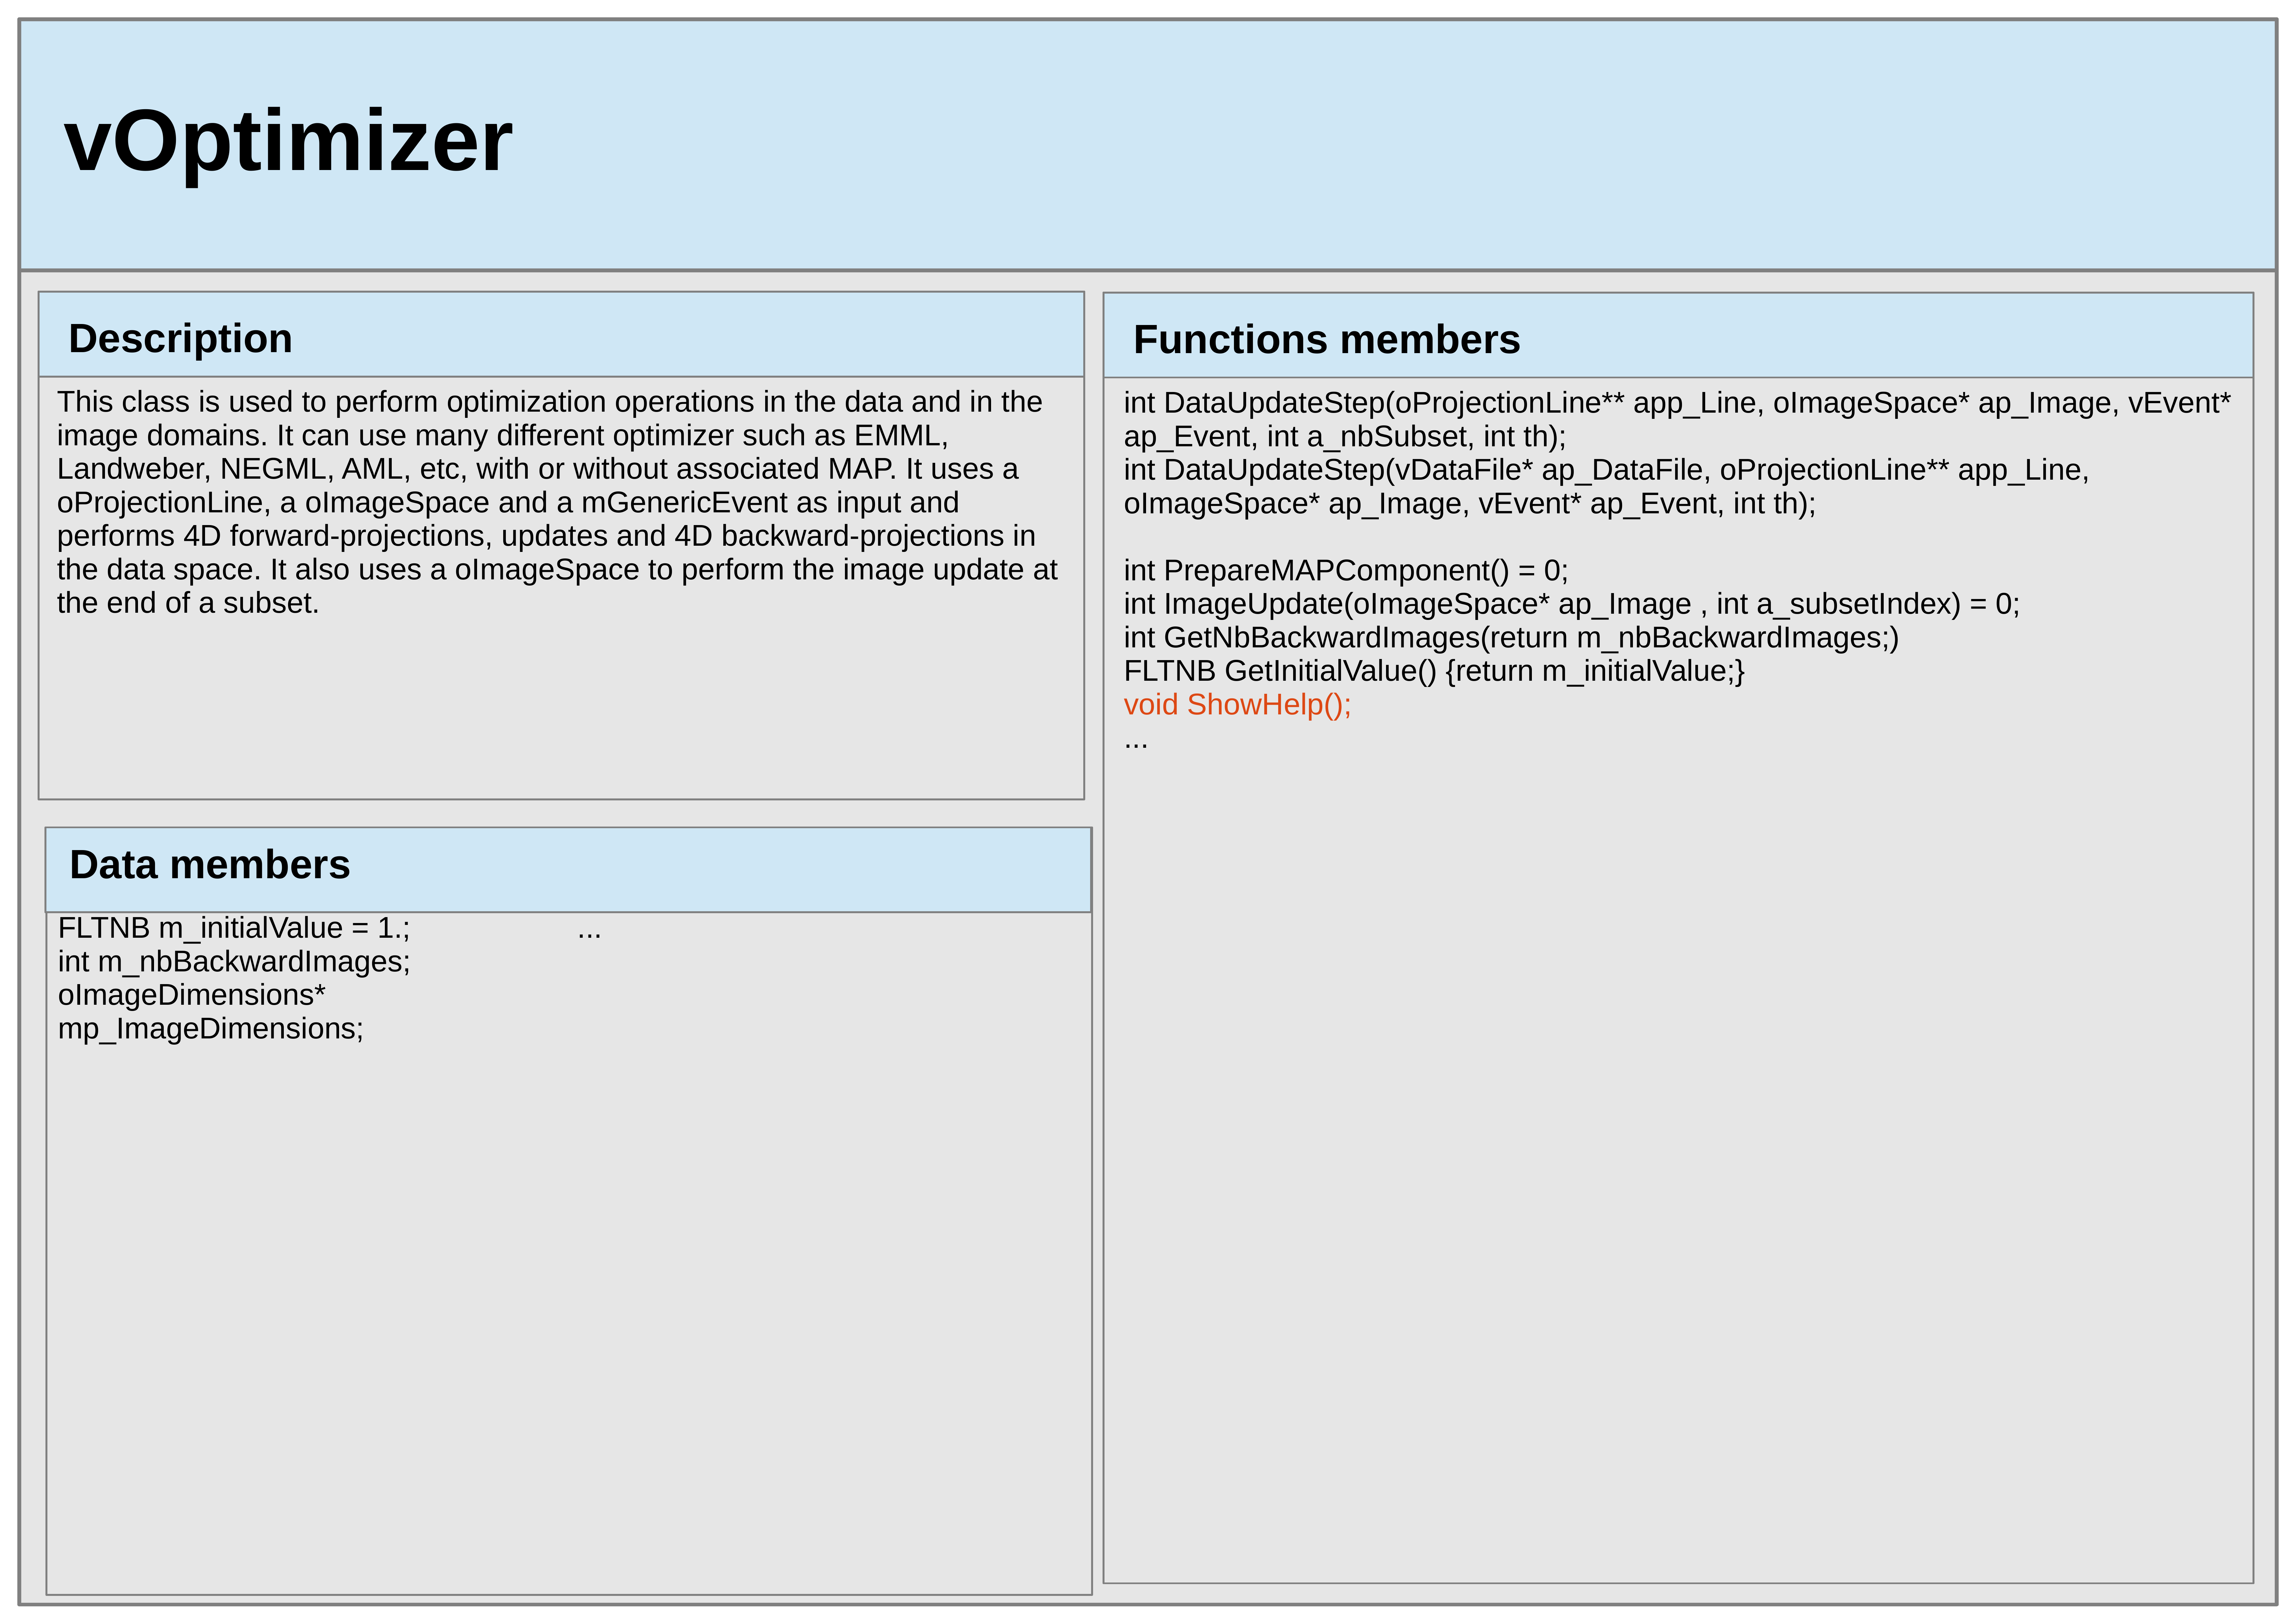

vOptimizer
Description
Functions members
This class is used to perform optimization operations in the data and in the image domains. It can use many different optimizer such as EMML, Landweber, NEGML, AML, etc, with or without associated MAP. It uses a oProjectionLine, a oImageSpace and a mGenericEvent as input and performs 4D forward-projections, updates and 4D backward-projections in the data space. It also uses a oImageSpace to perform the image update at the end of a subset.
int DataUpdateStep(oProjectionLine** app_Line, oImageSpace* ap_Image, vEvent* ap_Event, int a_nbSubset, int th);
int DataUpdateStep(vDataFile* ap_DataFile, oProjectionLine** app_Line, oImageSpace* ap_Image, vEvent* ap_Event, int th);
int PrepareMAPComponent() = 0;
int ImageUpdate(oImageSpace* ap_Image , int a_subsetIndex) = 0;
int GetNbBackwardImages(return m_nbBackwardImages;)
FLTNB GetInitialValue() {return m_initialValue;}
void ShowHelp();
...
Data members
FLTNB m_initialValue = 1.;
int m_nbBackwardImages;
oImageDimensions* 			 mp_ImageDimensions;
...